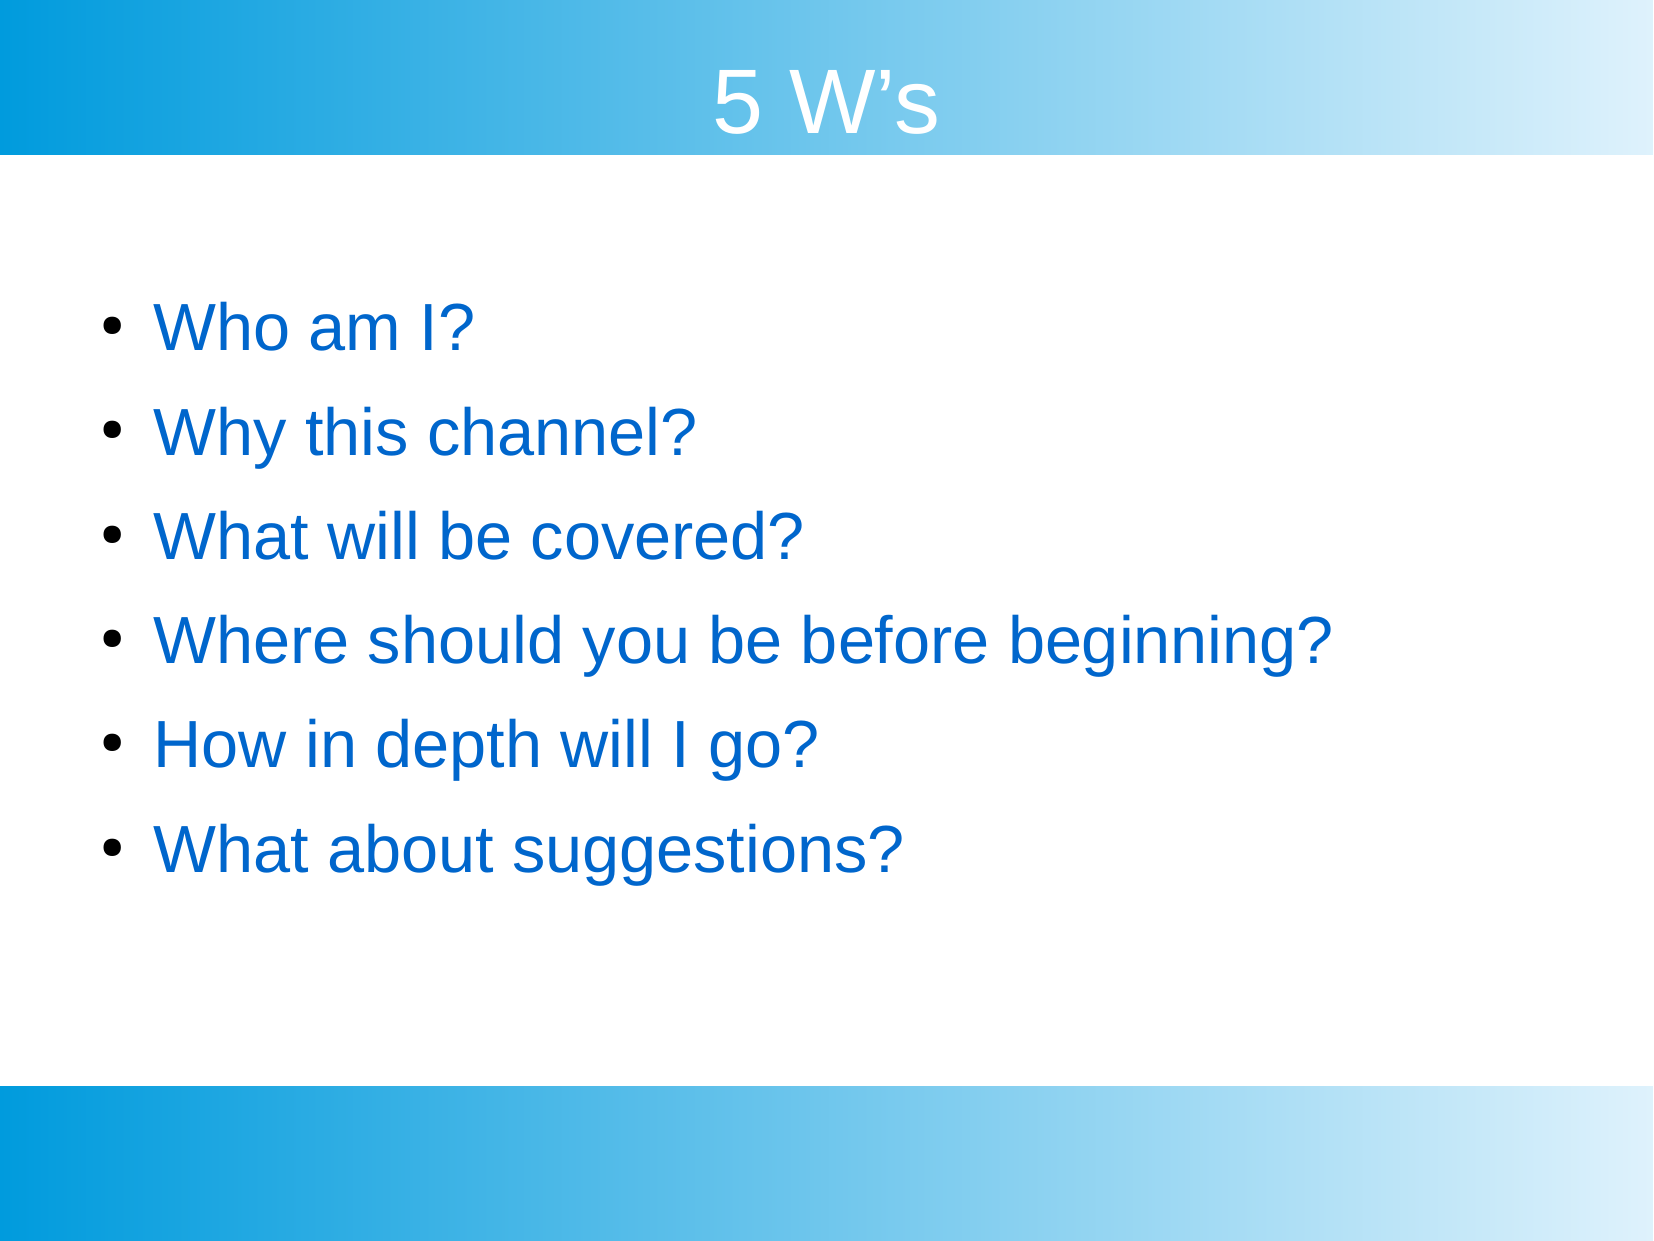

# 5 W’s
Who am I?
Why this channel?
What will be covered?
Where should you be before beginning?
How in depth will I go?
What about suggestions?